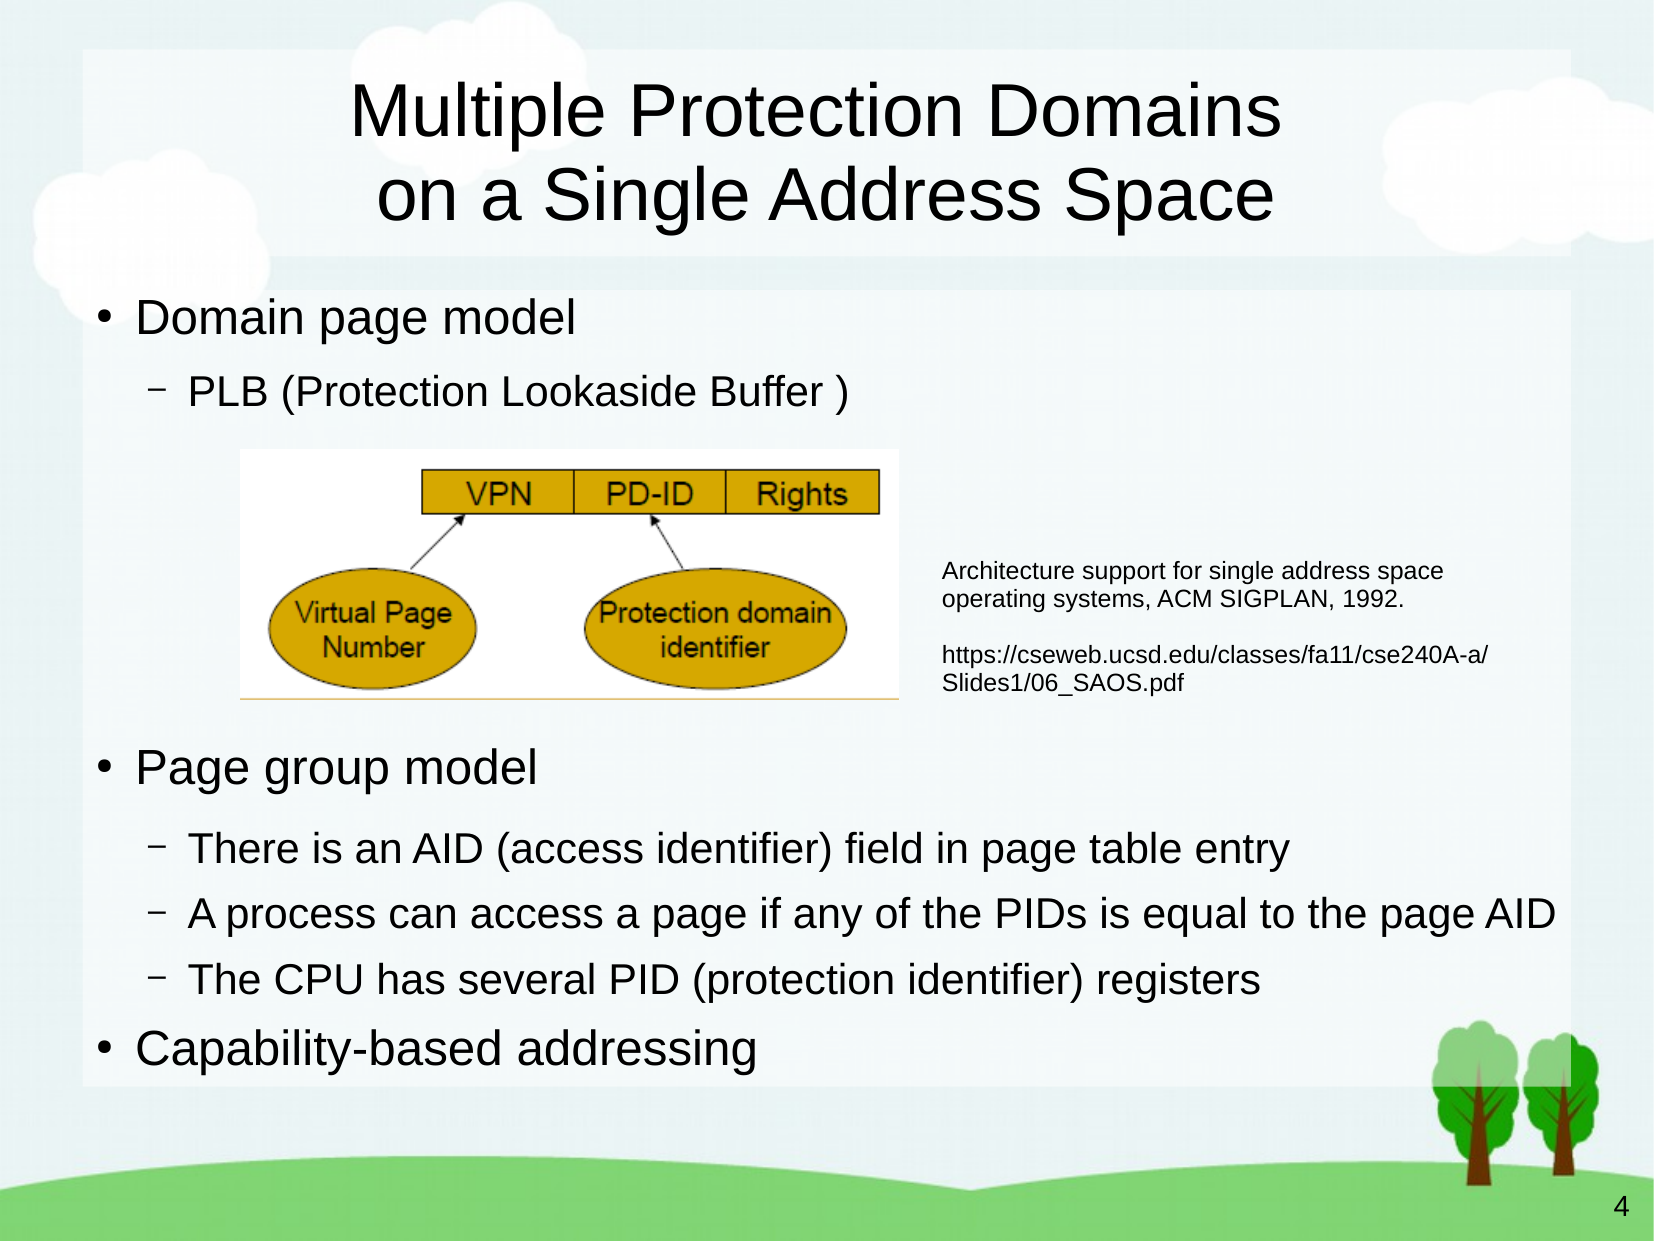

# Multiple Protection Domains on a Single Address Space
Domain page model
PLB (Protection Lookaside Buffer )
Page group model
There is an AID (access identifier) field in page table entry
A process can access a page if any of the PIDs is equal to the page AID
The CPU has several PID (protection identifier) registers
Capability-based addressing
Architecture support for single address space operating systems, ACM SIGPLAN, 1992.
https://cseweb.ucsd.edu/classes/fa11/cse240A-a/Slides1/06_SAOS.pdf
4